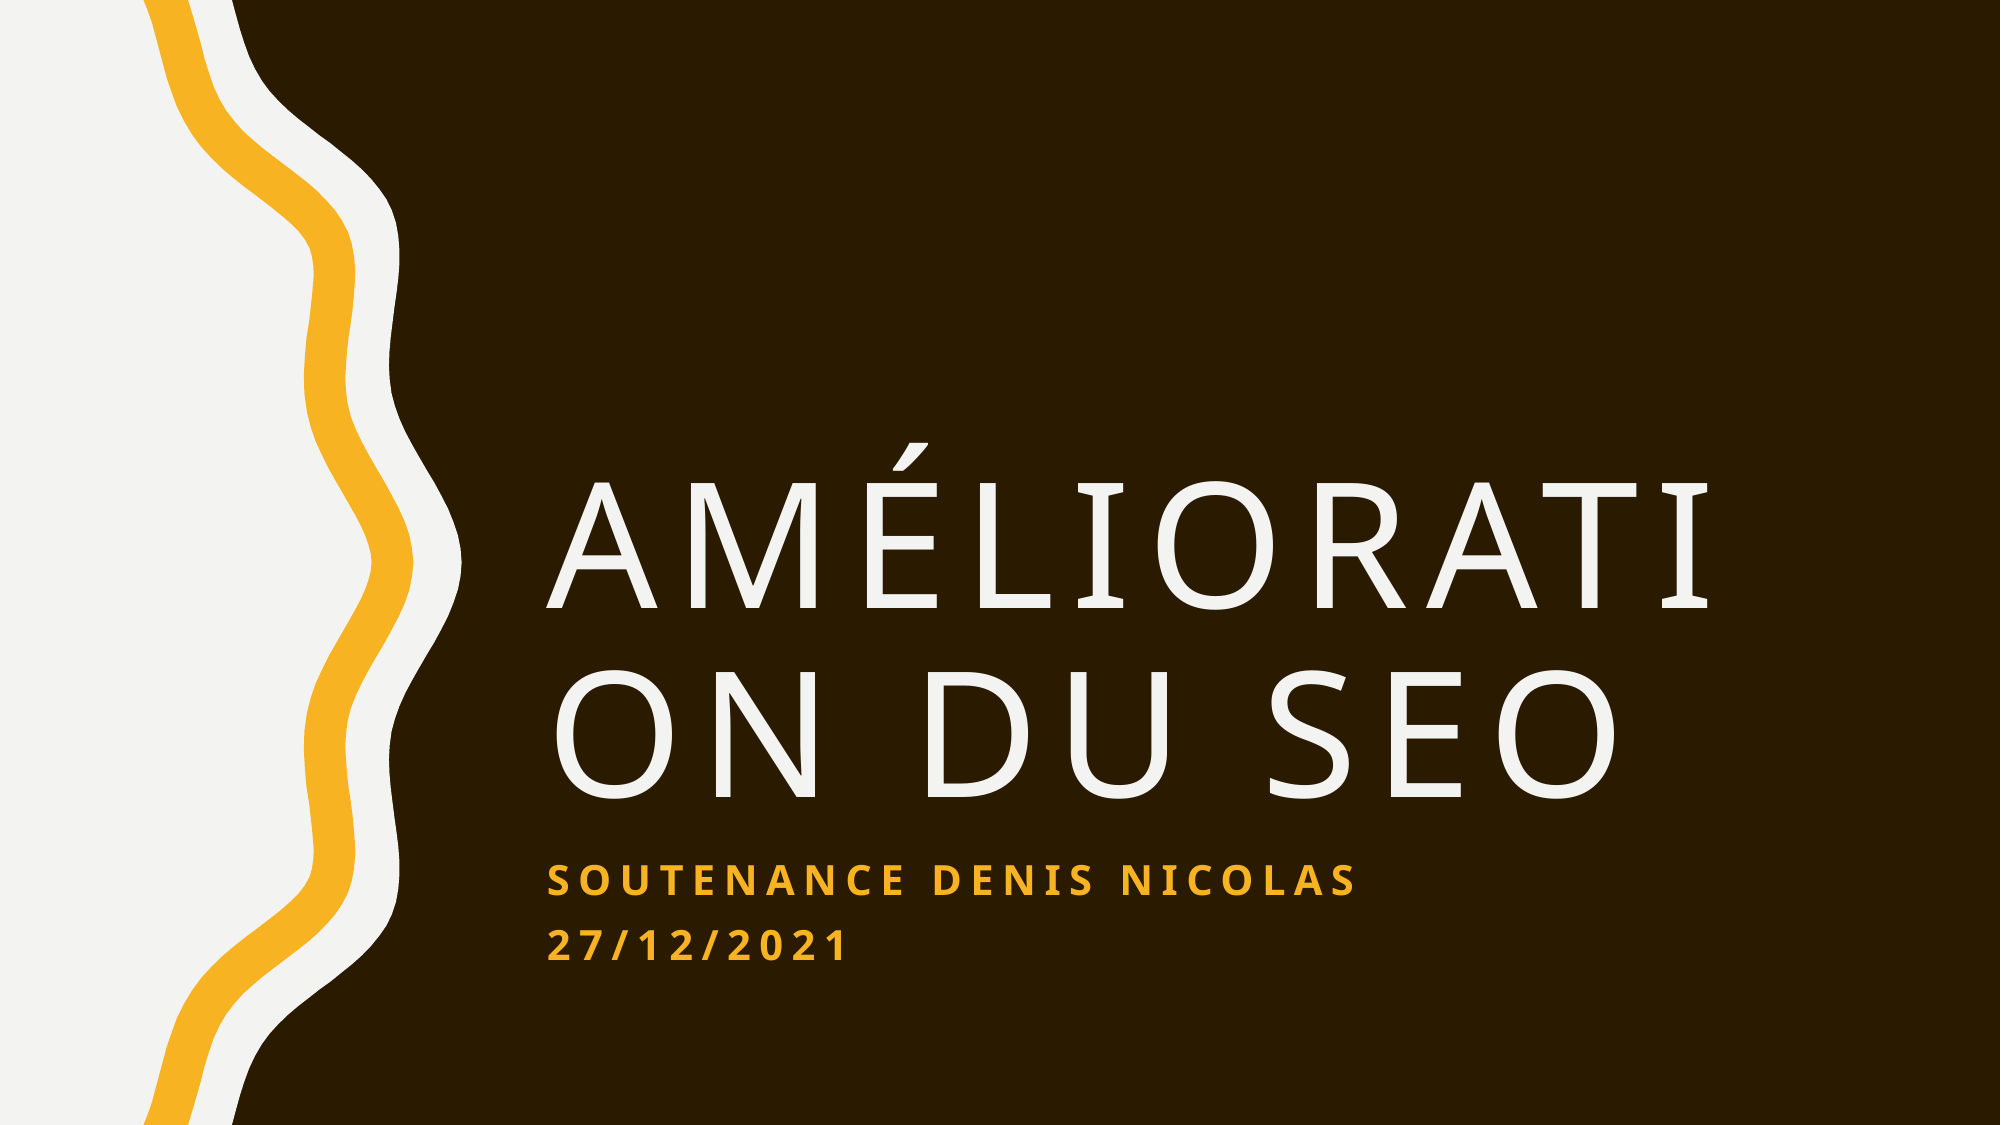

# Amélioration du SEO
Soutenance denis nicolas
27/12/2021